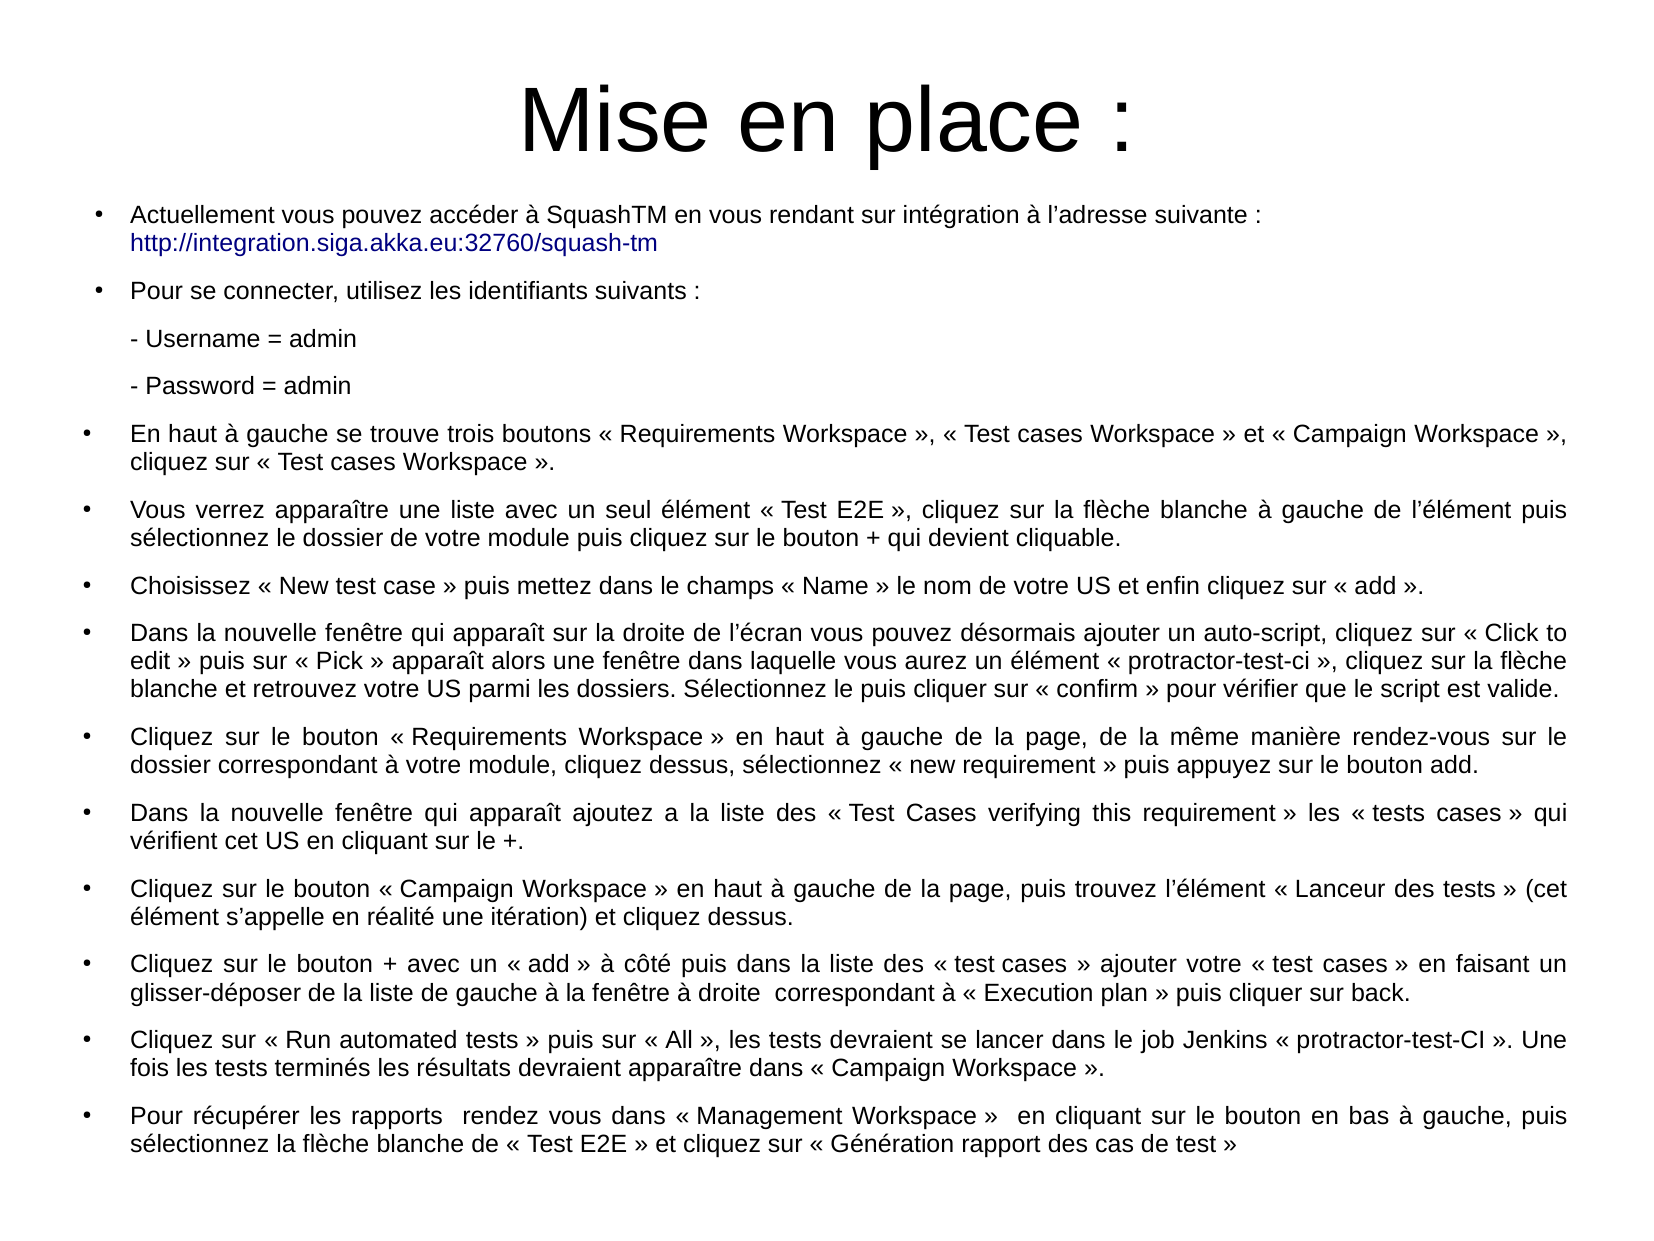

# Mise en place :
Actuellement vous pouvez accéder à SquashTM en vous rendant sur intégration à l’adresse suivante : http://integration.siga.akka.eu:32760/squash-tm
Pour se connecter, utilisez les identifiants suivants :
- Username = admin
- Password = admin
En haut à gauche se trouve trois boutons « Requirements Workspace », « Test cases Workspace » et « Campaign Workspace », cliquez sur « Test cases Workspace ».
Vous verrez apparaître une liste avec un seul élément « Test E2E », cliquez sur la flèche blanche à gauche de l’élément puis sélectionnez le dossier de votre module puis cliquez sur le bouton + qui devient cliquable.
Choisissez « New test case » puis mettez dans le champs « Name » le nom de votre US et enfin cliquez sur « add ».
Dans la nouvelle fenêtre qui apparaît sur la droite de l’écran vous pouvez désormais ajouter un auto-script, cliquez sur « Click to edit » puis sur « Pick » apparaît alors une fenêtre dans laquelle vous aurez un élément « protractor-test-ci », cliquez sur la flèche blanche et retrouvez votre US parmi les dossiers. Sélectionnez le puis cliquer sur « confirm » pour vérifier que le script est valide.
Cliquez sur le bouton « Requirements Workspace » en haut à gauche de la page, de la même manière rendez-vous sur le dossier correspondant à votre module, cliquez dessus, sélectionnez « new requirement » puis appuyez sur le bouton add.
Dans la nouvelle fenêtre qui apparaît ajoutez a la liste des « Test Cases verifying this requirement » les « tests cases » qui vérifient cet US en cliquant sur le +.
Cliquez sur le bouton « Campaign Workspace » en haut à gauche de la page, puis trouvez l’élément « Lanceur des tests » (cet élément s’appelle en réalité une itération) et cliquez dessus.
Cliquez sur le bouton + avec un « add » à côté puis dans la liste des « test cases » ajouter votre « test cases » en faisant un glisser-déposer de la liste de gauche à la fenêtre à droite correspondant à « Execution plan » puis cliquer sur back.
Cliquez sur « Run automated tests » puis sur « All », les tests devraient se lancer dans le job Jenkins « protractor-test-CI ». Une fois les tests terminés les résultats devraient apparaître dans « Campaign Workspace ».
Pour récupérer les rapports rendez vous dans « Management Workspace » en cliquant sur le bouton en bas à gauche, puis sélectionnez la flèche blanche de « Test E2E » et cliquez sur « Génération rapport des cas de test »